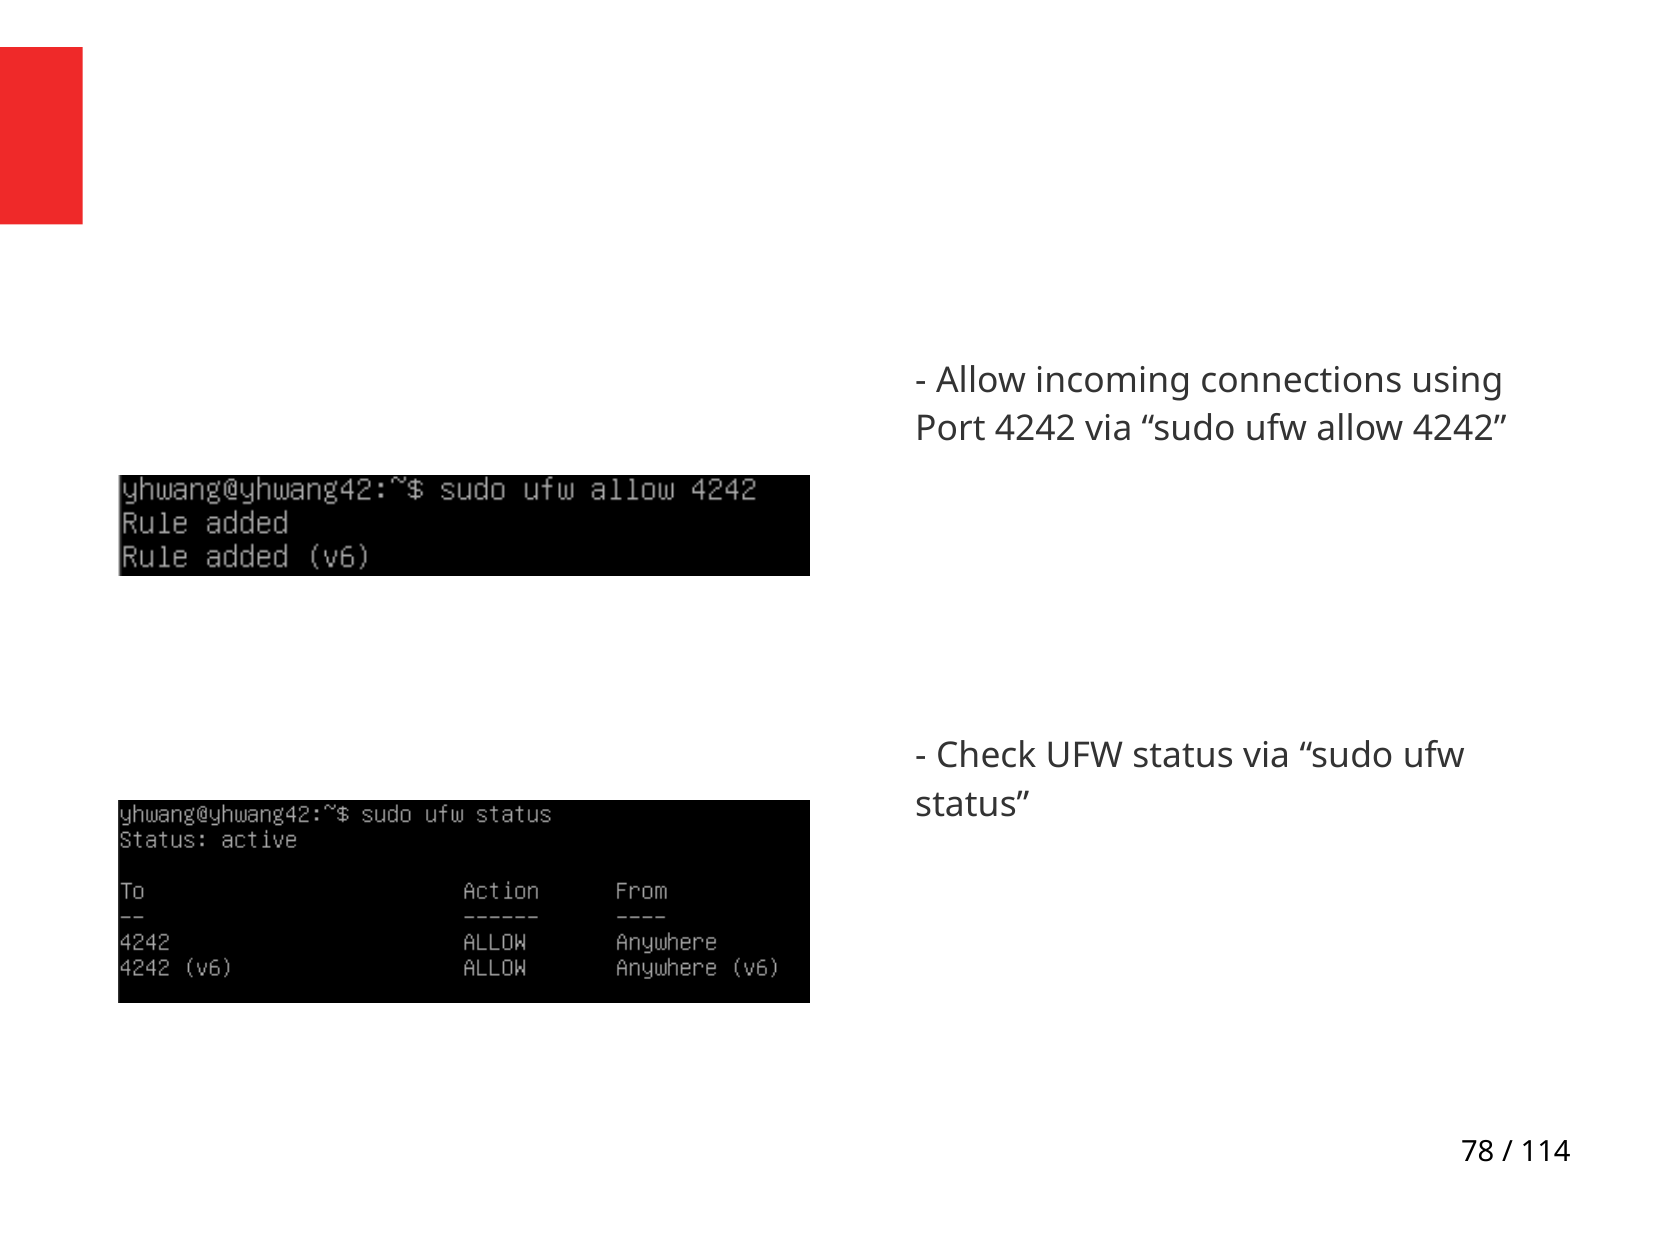

# - Allow incoming connections using Port 4242 via “sudo ufw allow 4242”
- Check UFW status via “sudo ufw status”
78